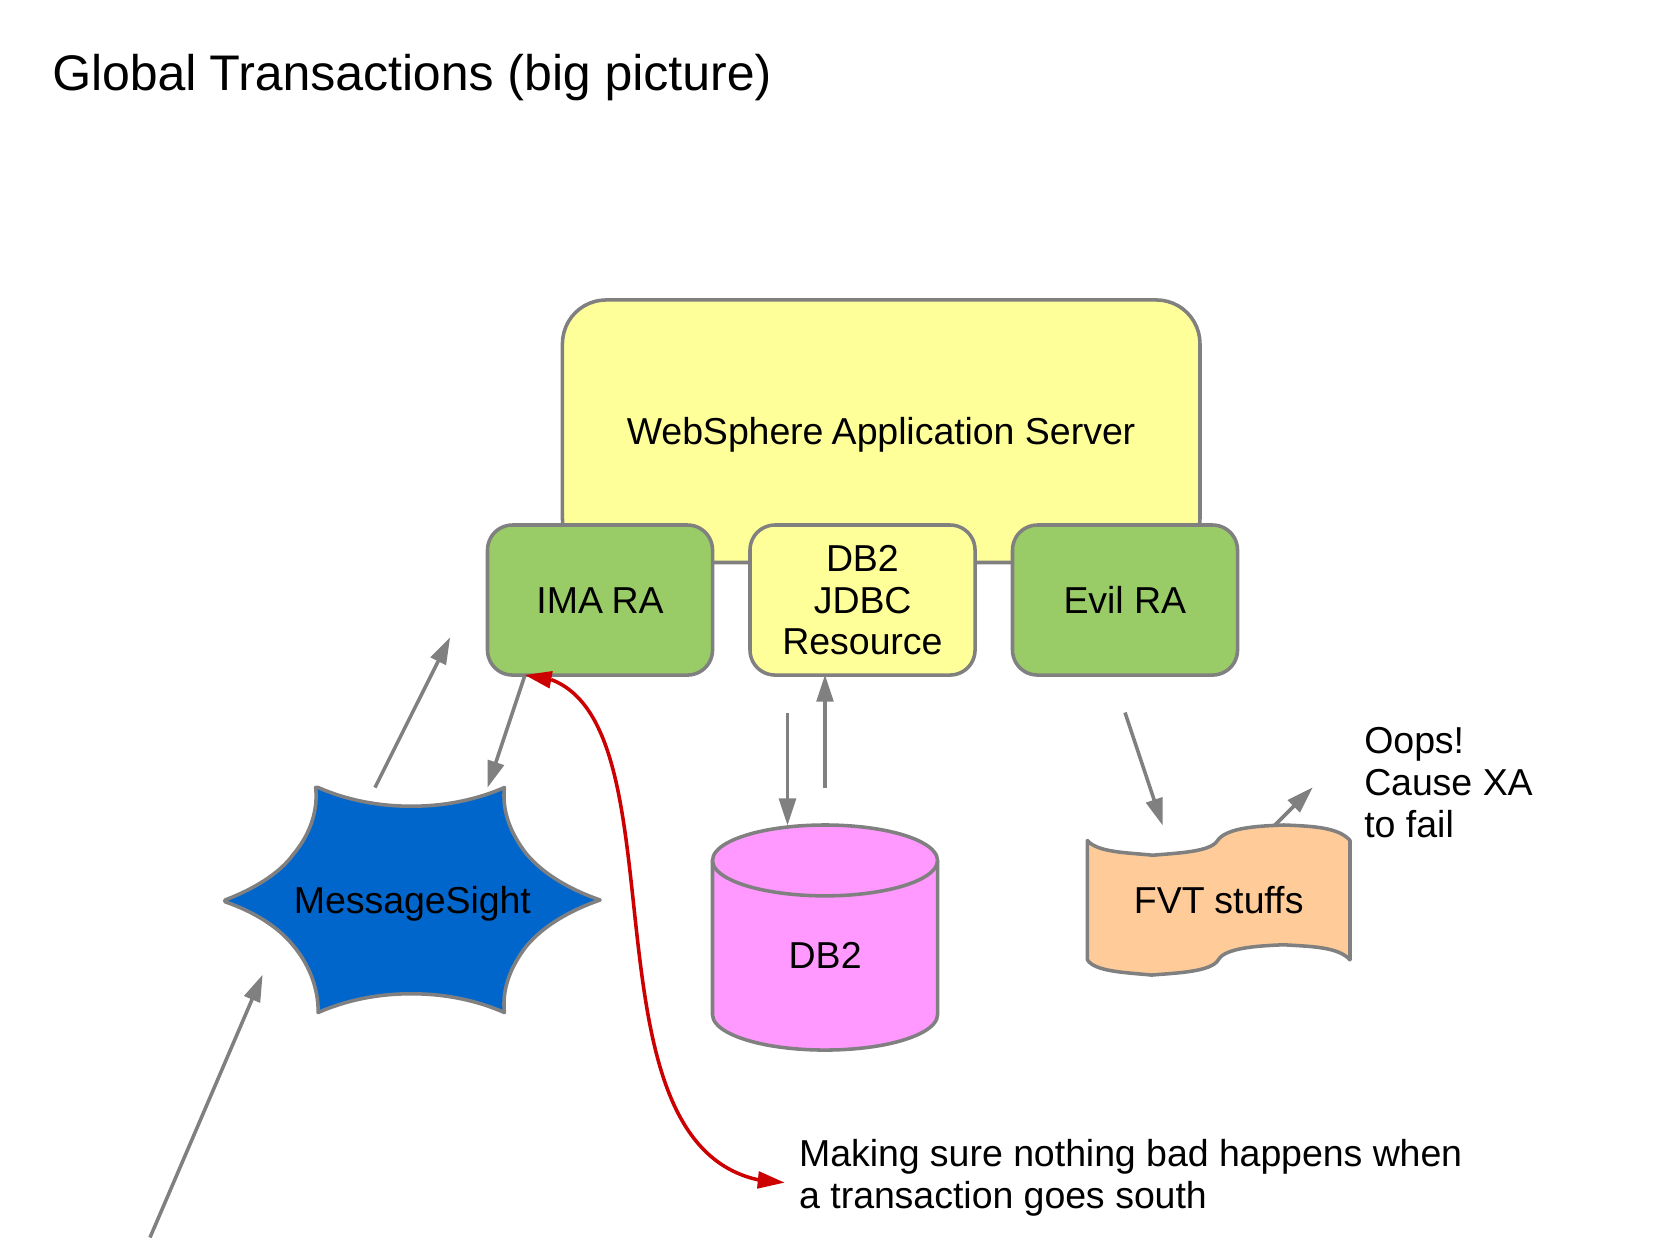

Global Transactions (big picture)
WebSphere Application Server
IMA RA
DB2 JDBC Resource
Evil RA
Oops! Cause XA to fail
MessageSight
DB2
FVT stuffs
Making sure nothing bad happens when
a transaction goes south